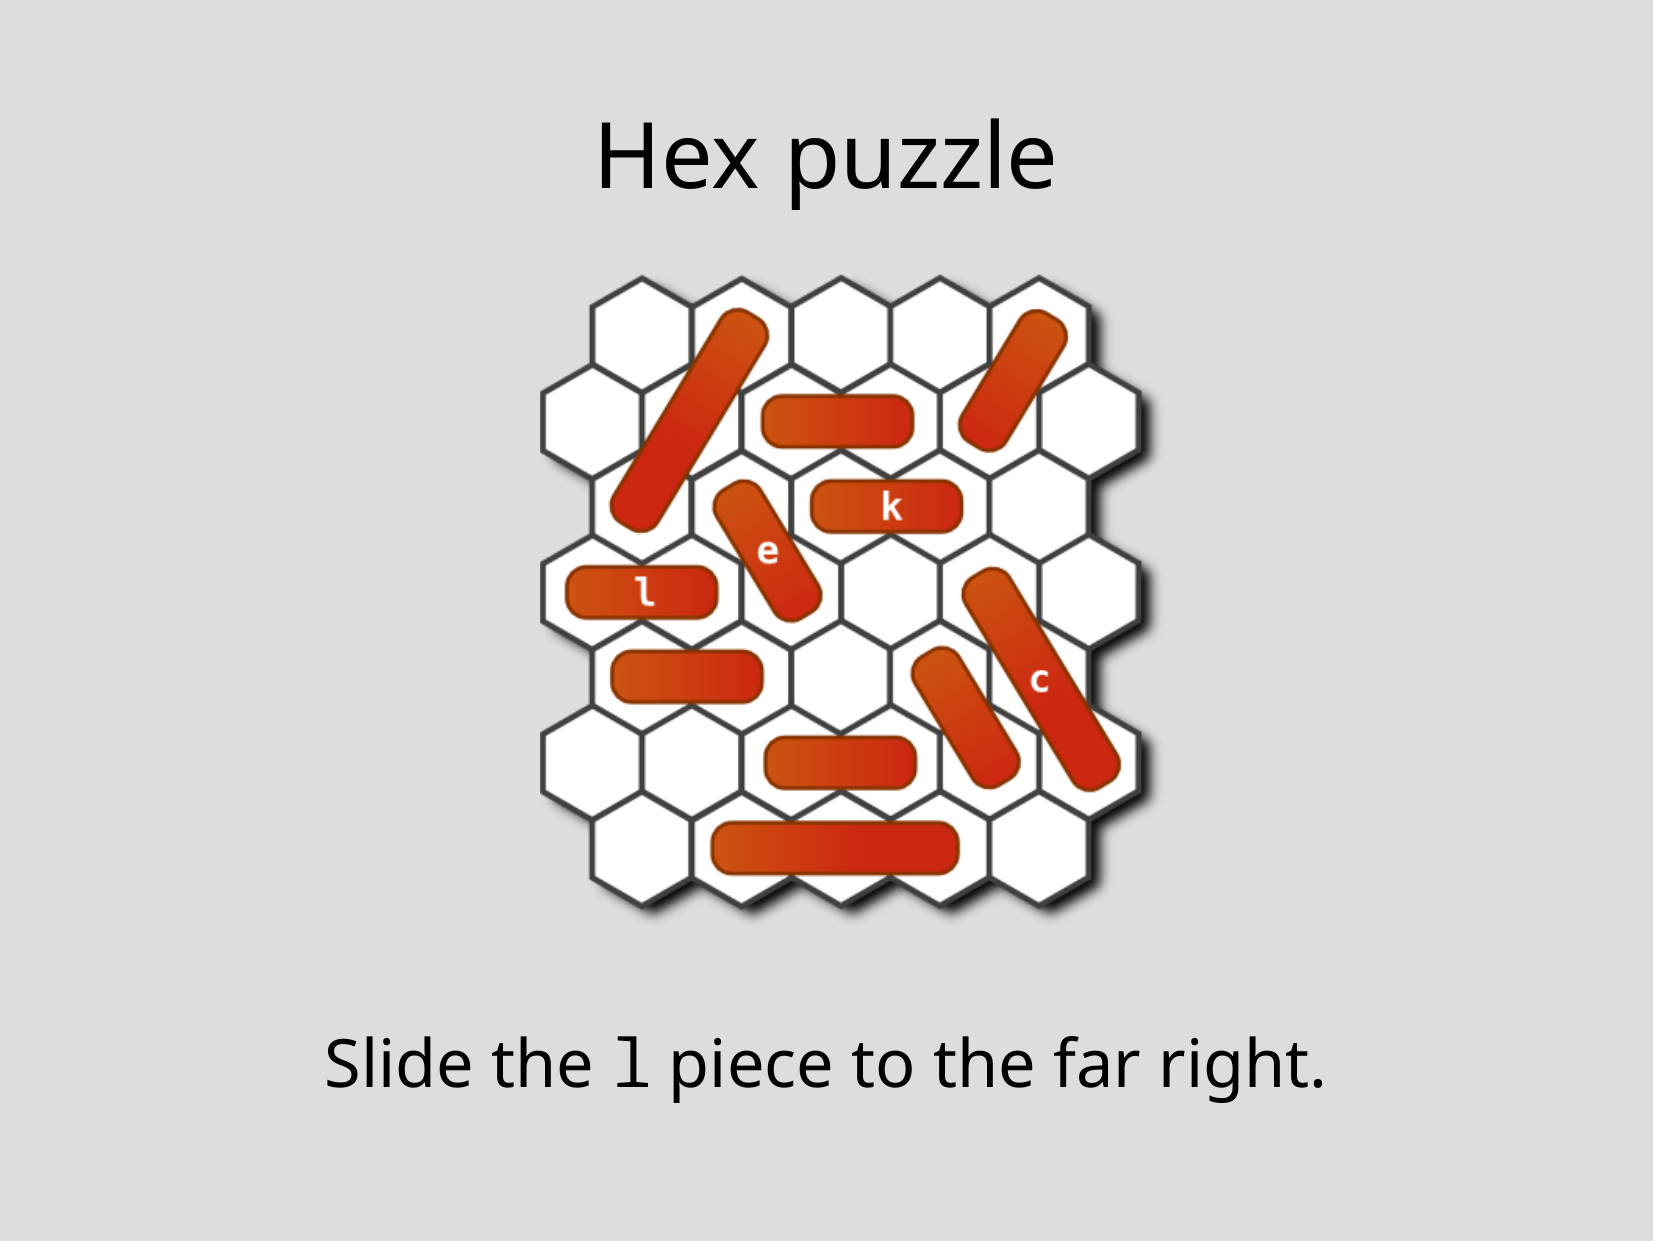

# Hex puzzle
Slide the l piece to the far right.